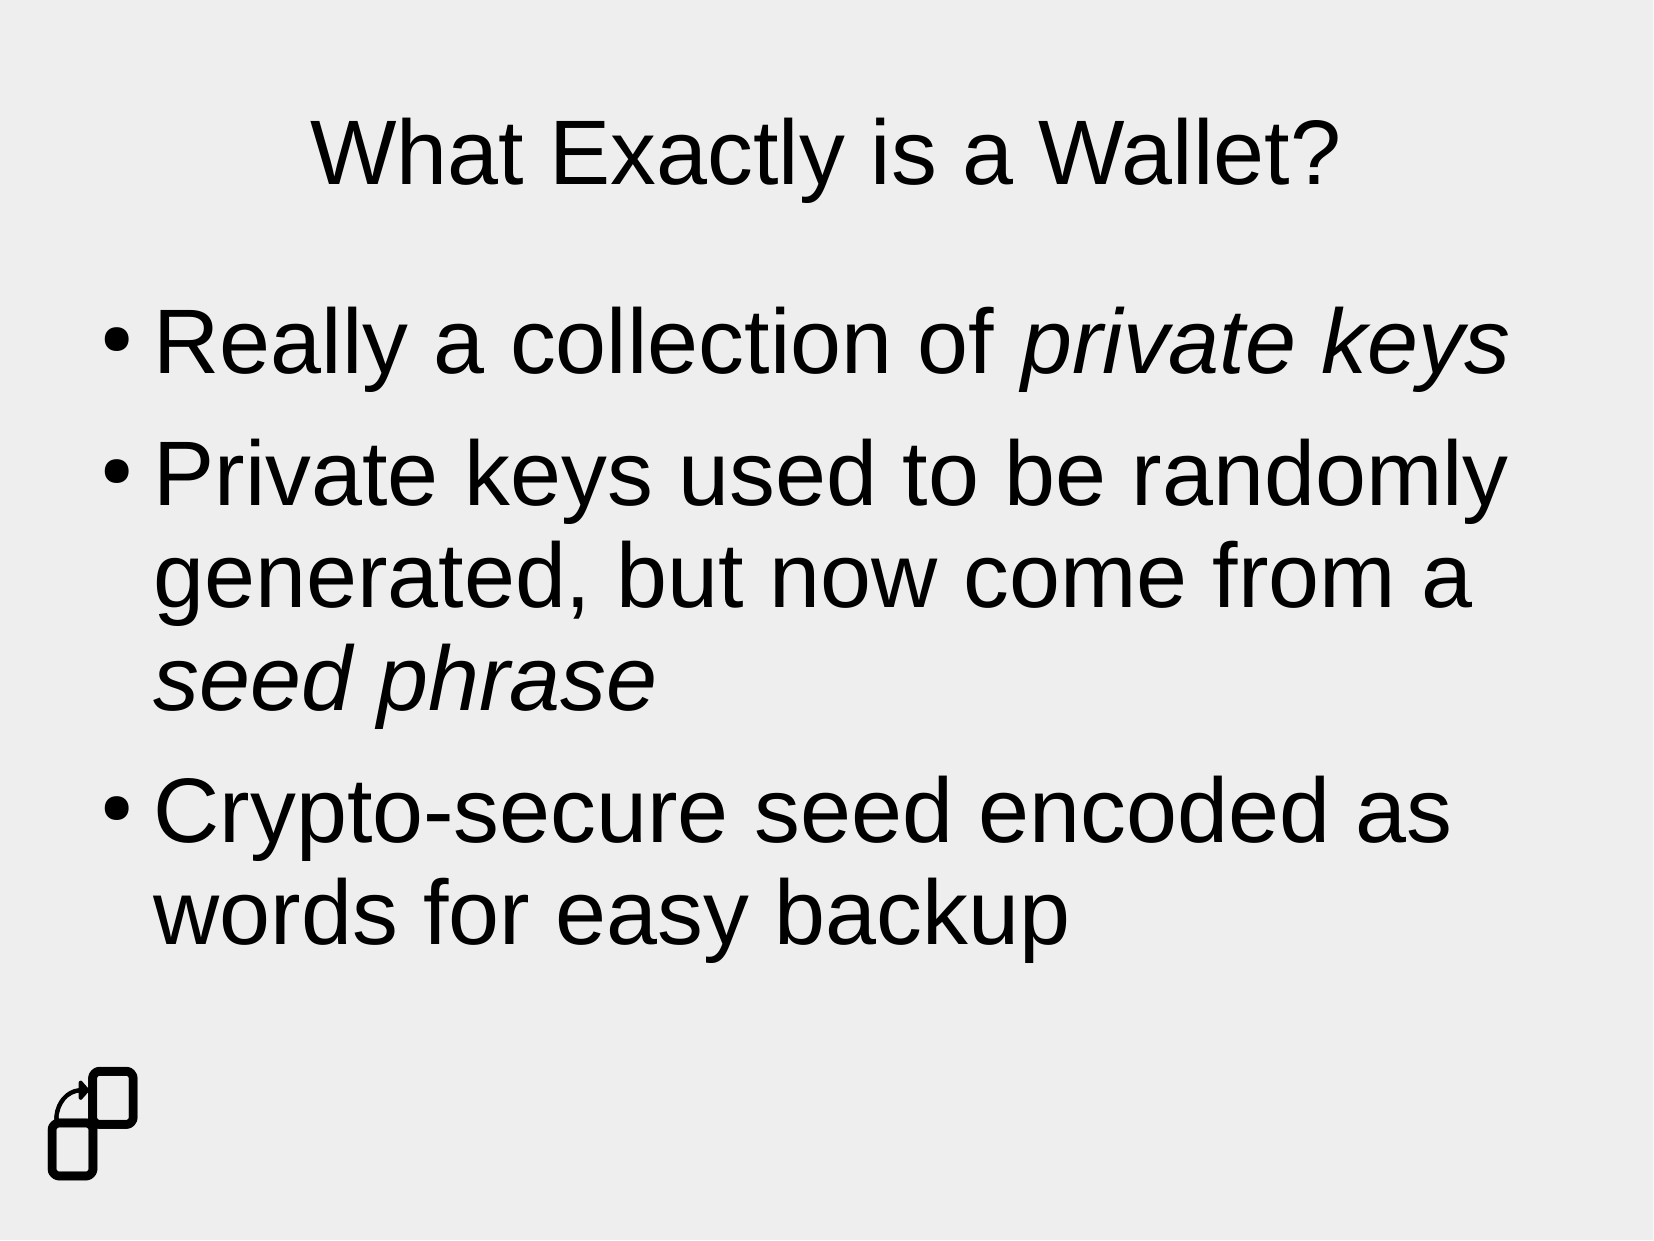

# What Exactly is a Wallet?
Really a collection of private keys
Private keys used to be randomly generated, but now come from a seed phrase
Crypto-secure seed encoded as words for easy backup